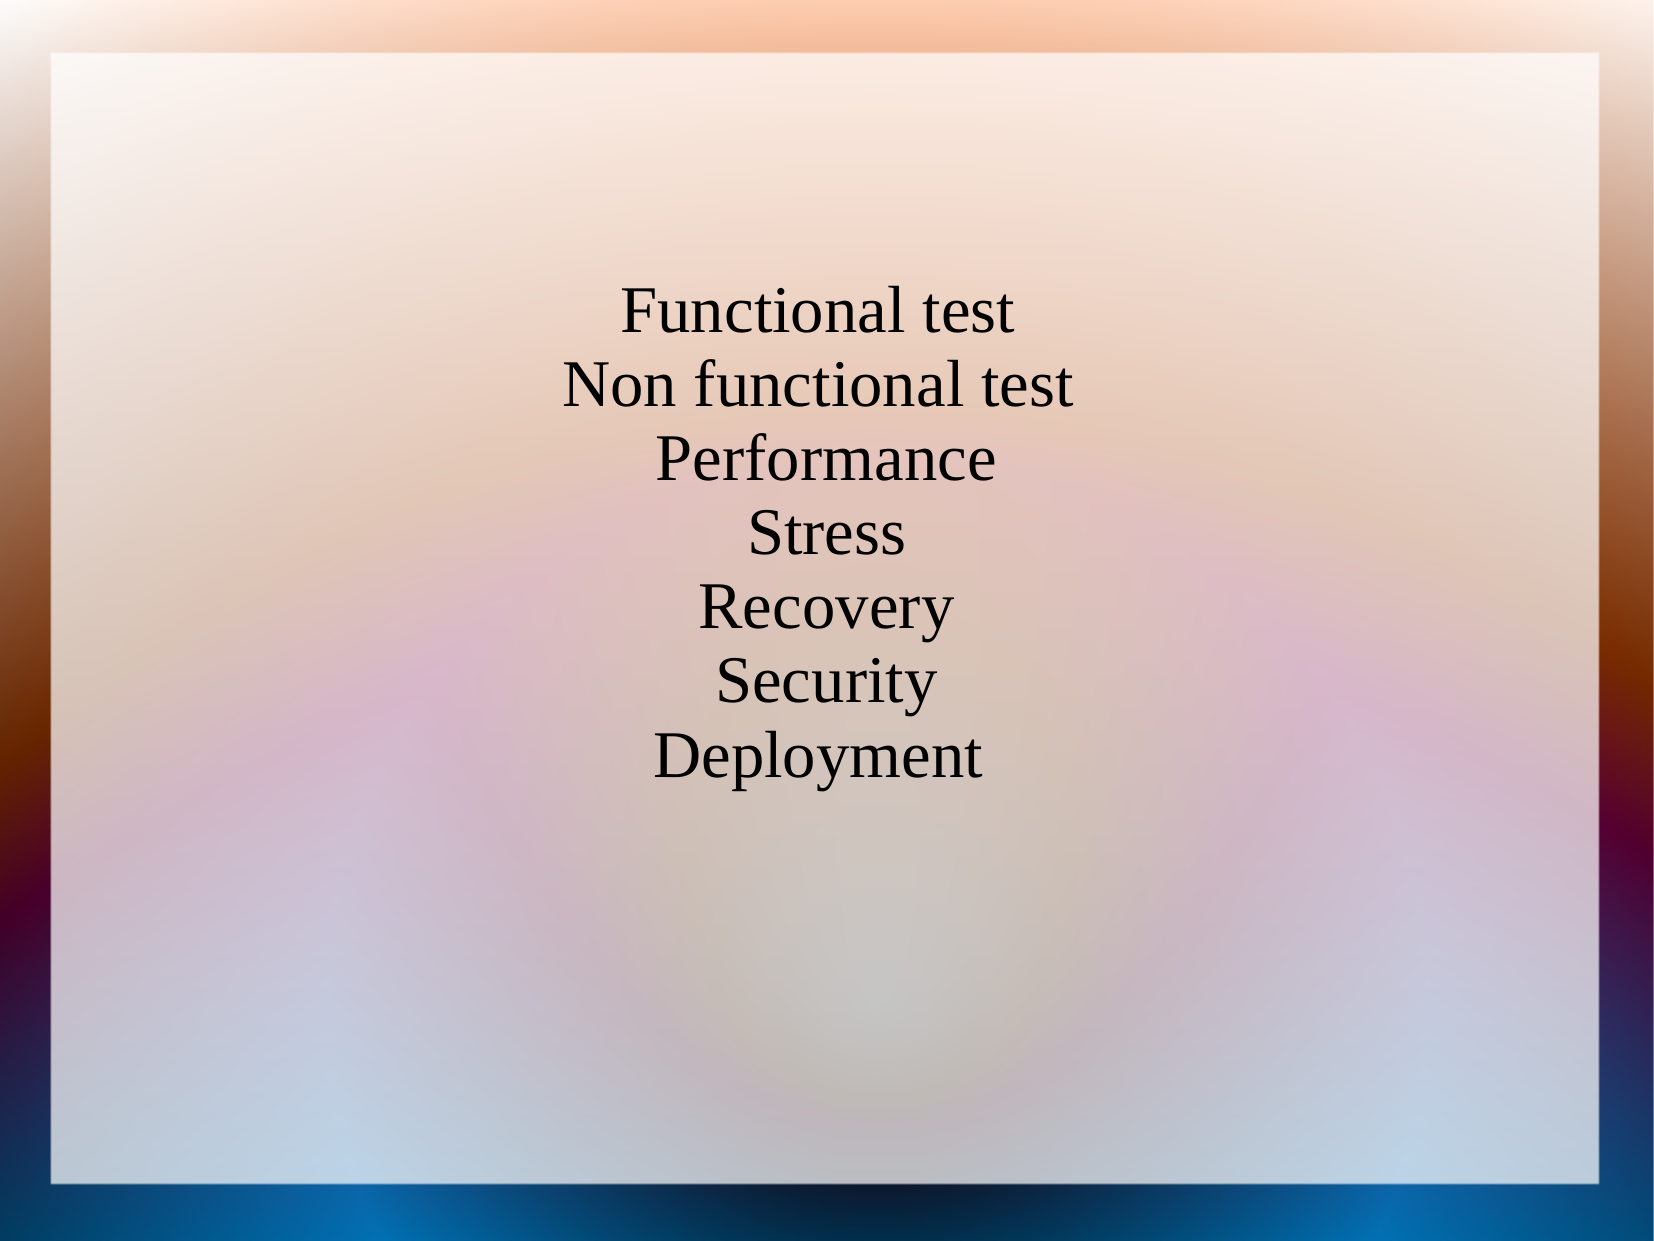

# Functional test
Non functional test
Performance
Stress
Recovery
Security
Deployment